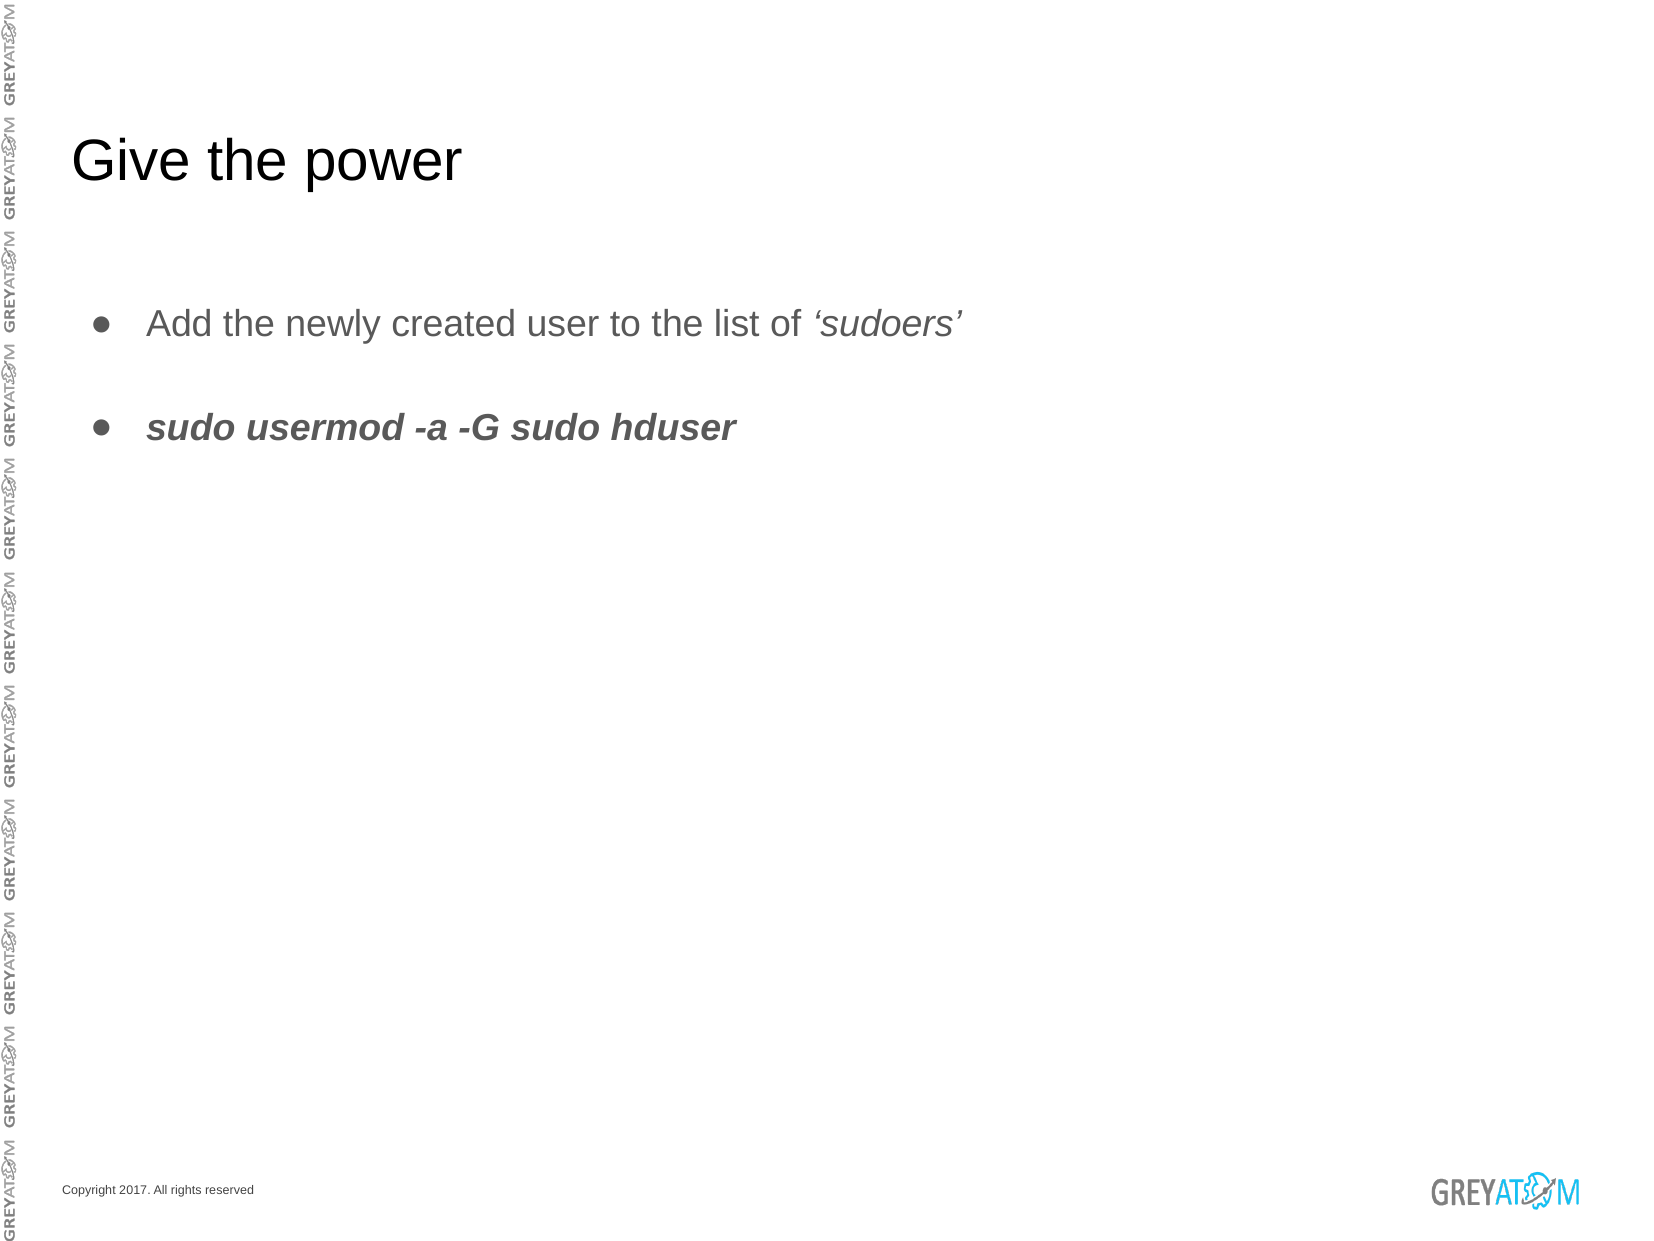

Give the power
Add the newly created user to the list of ‘sudoers’
sudo usermod -a -G sudo hduser﻿